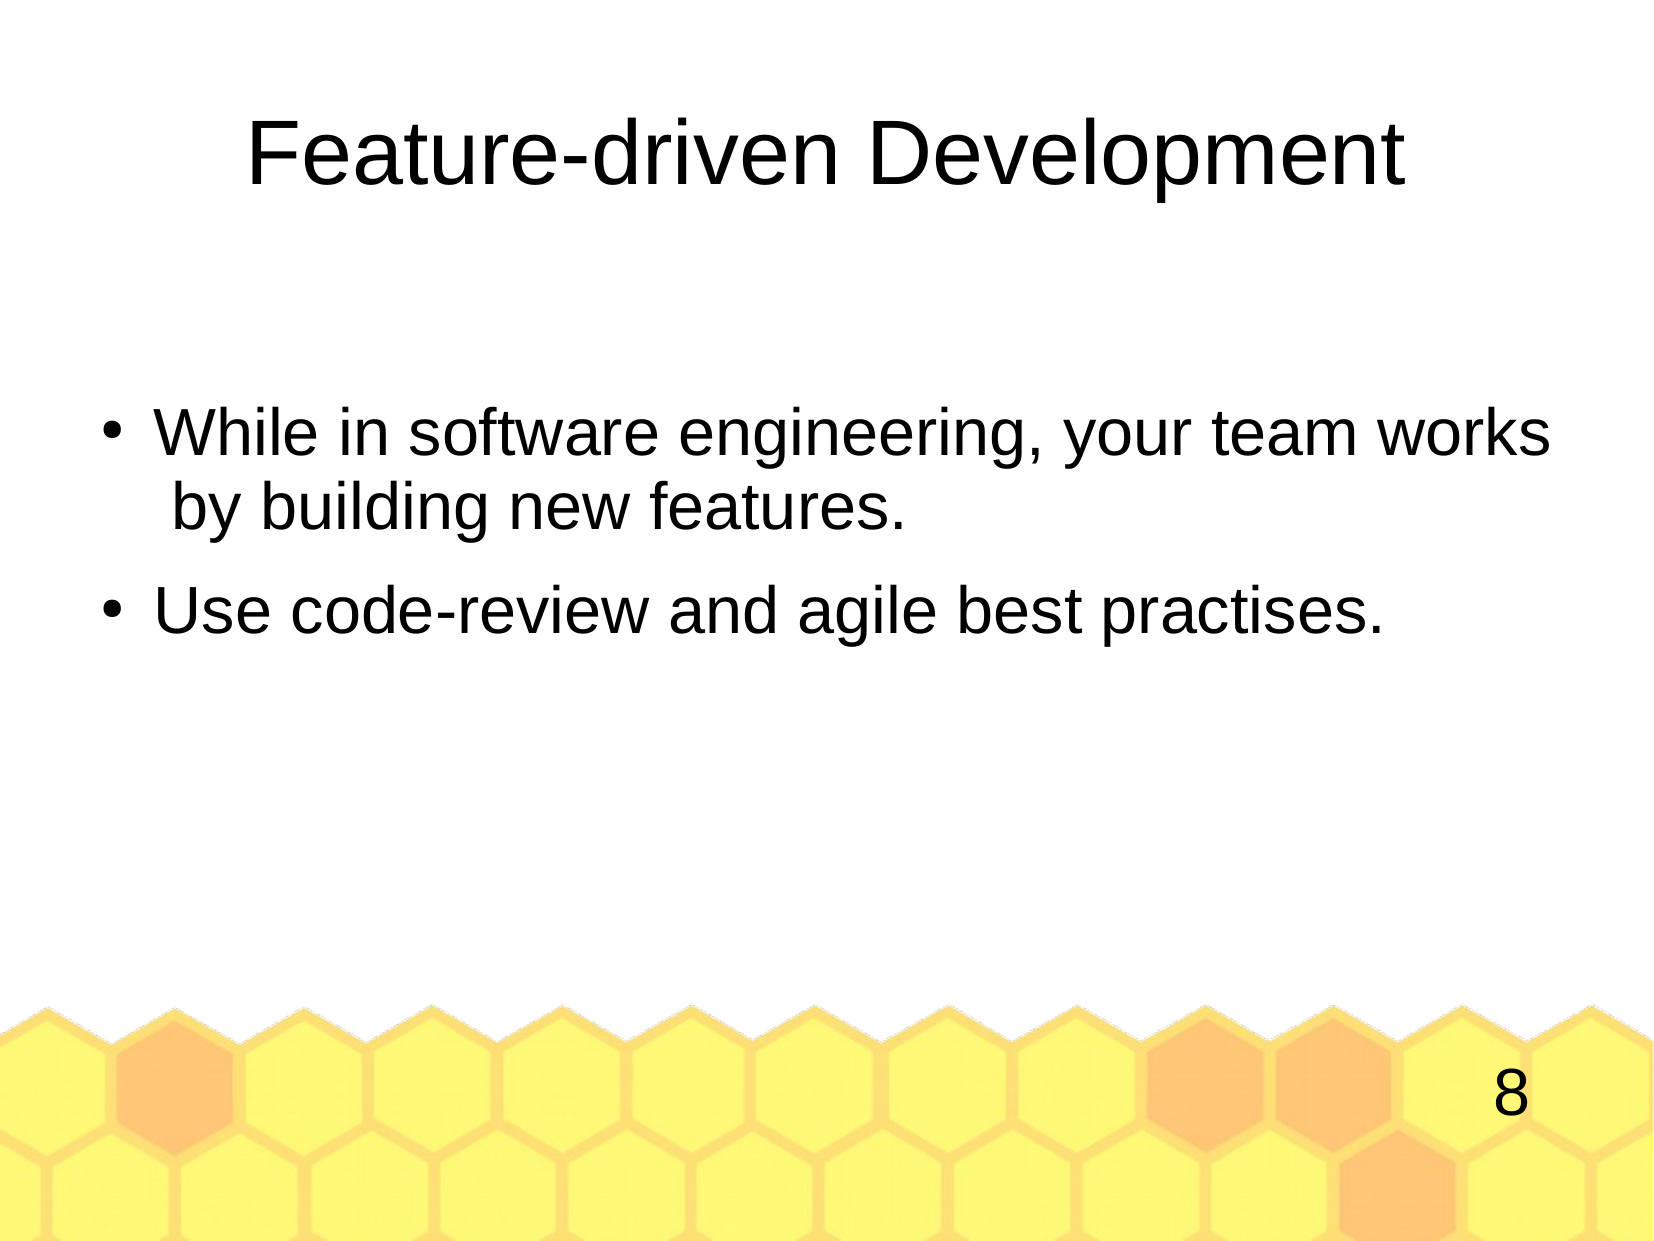

# Feature-driven Development
While in software engineering, your team works by building new features.
Use code-review and agile best practises.
8